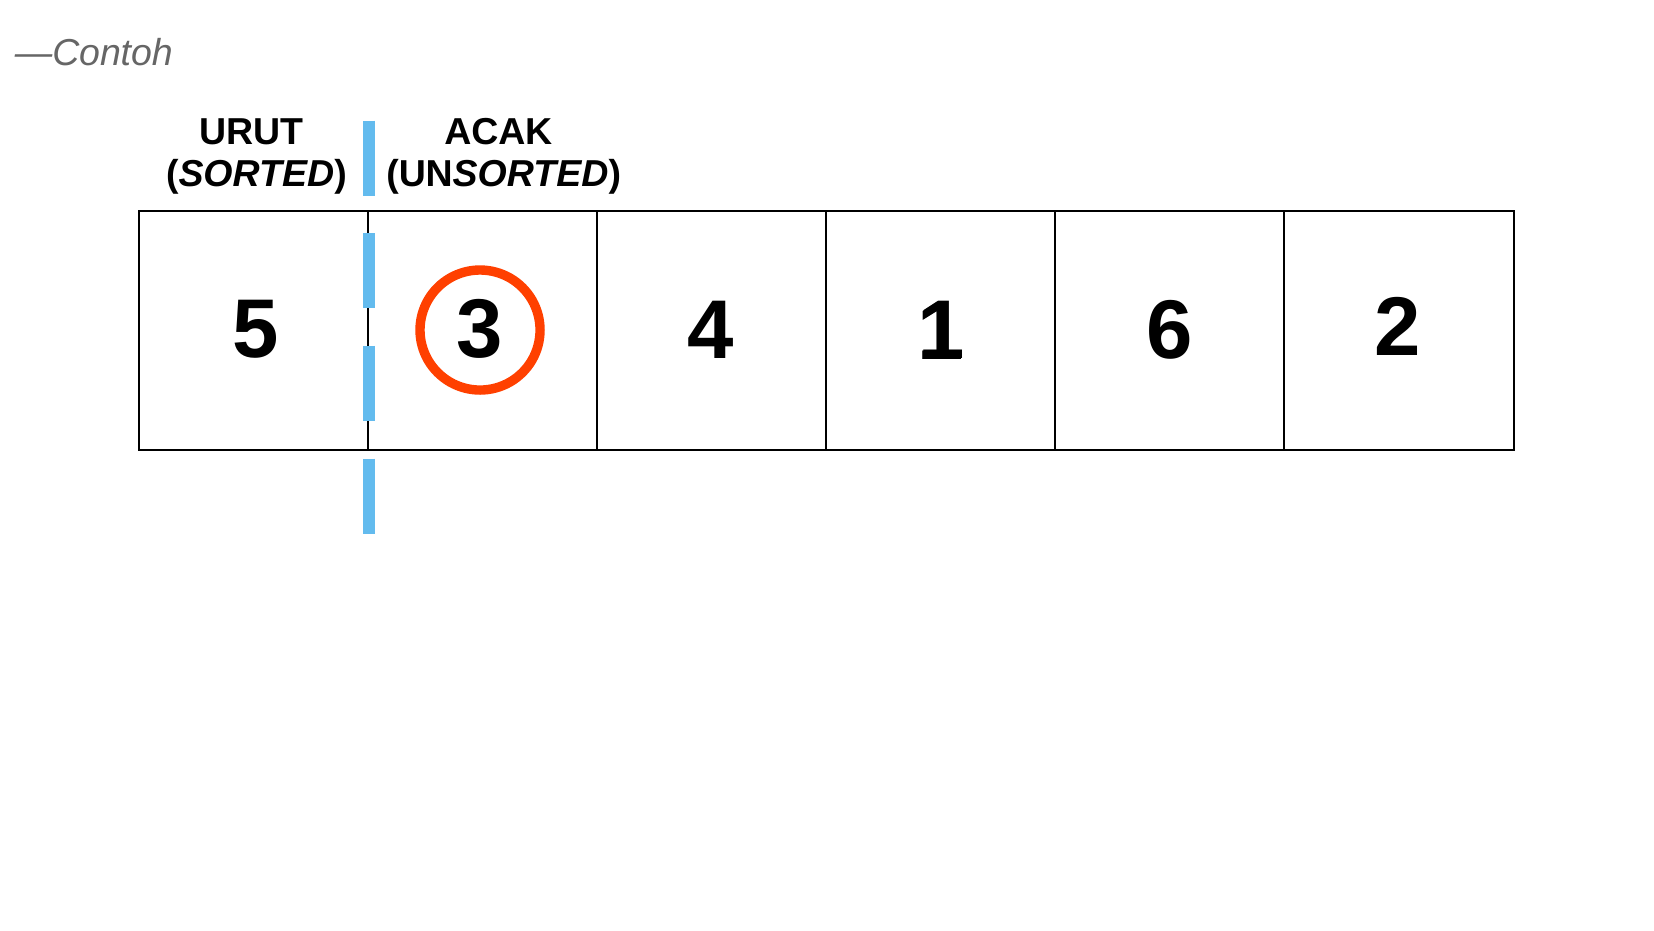

—Contoh
URUT
(SORTED)
ACAK
(UNSORTED)
| | | | 1 | | |
| --- | --- | --- | --- | --- | --- |
2
5
3
4
6
1